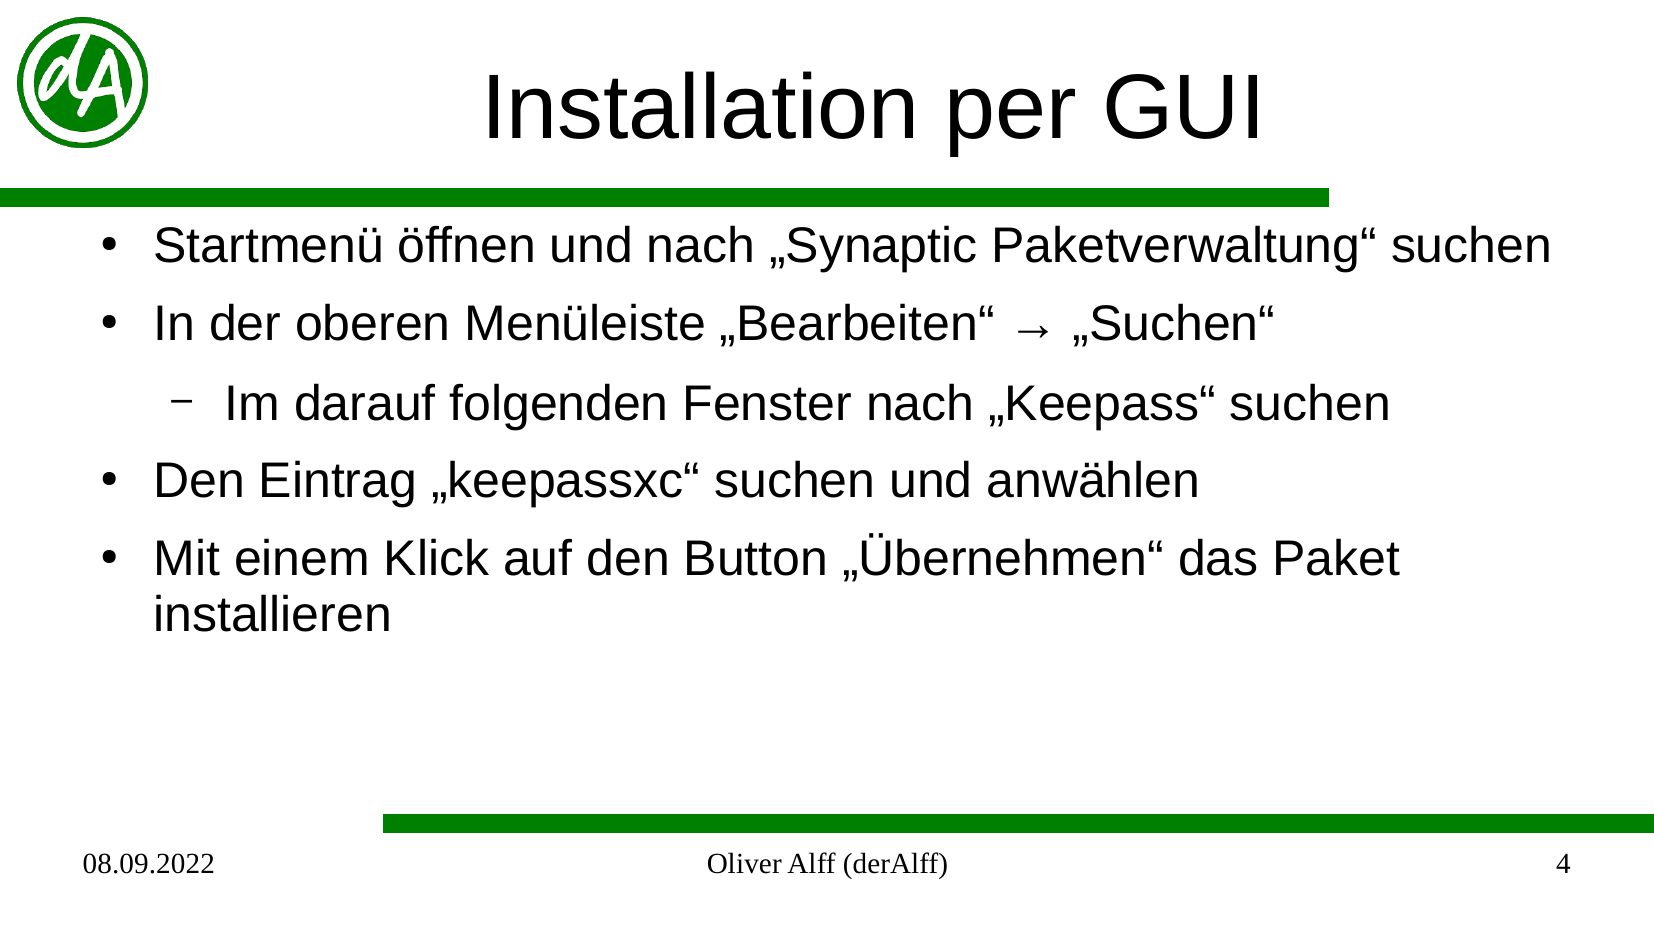

# Installation per GUI
Startmenü öffnen und nach „Synaptic Paketverwaltung“ suchen
In der oberen Menüleiste „Bearbeiten“ → „Suchen“
Im darauf folgenden Fenster nach „Keepass“ suchen
Den Eintrag „keepassxc“ suchen und anwählen
Mit einem Klick auf den Button „Übernehmen“ das Paket installieren
08.09.2022
Oliver Alff (derAlff)
4